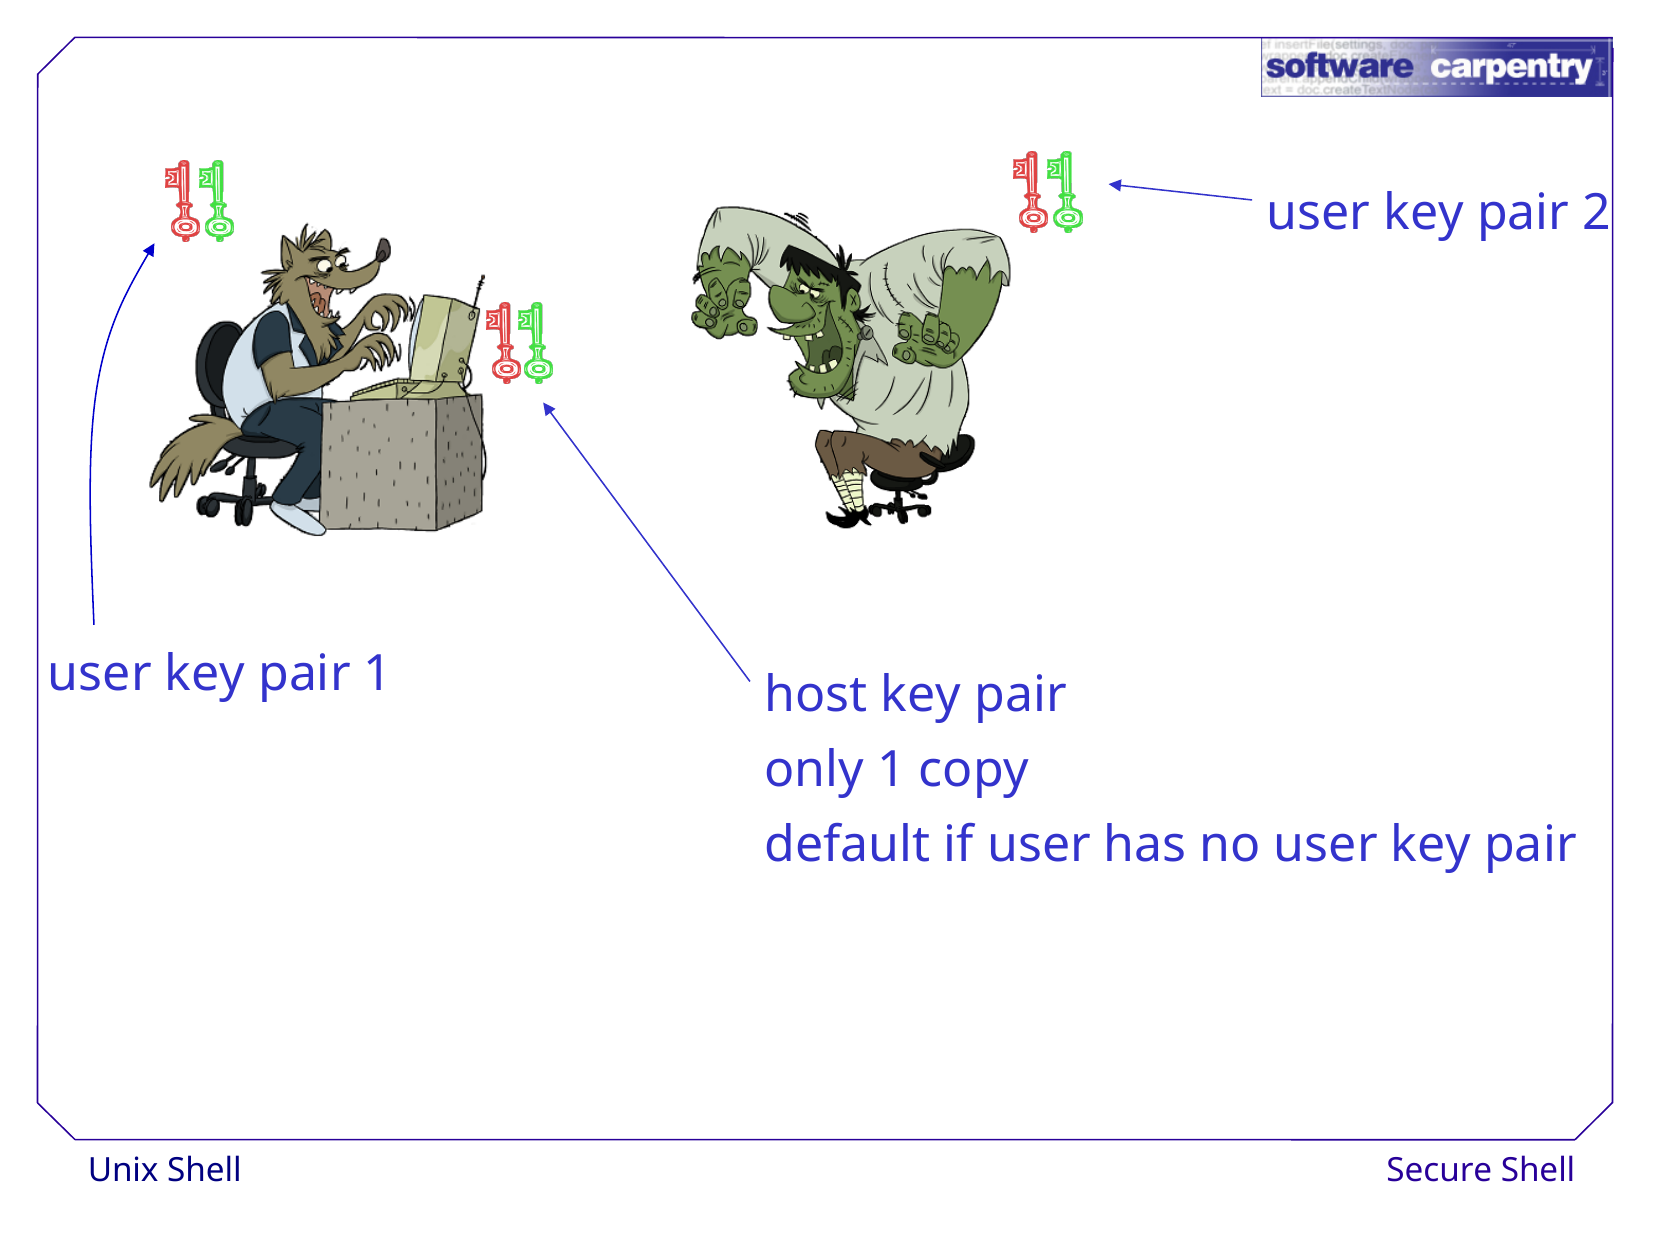

user key pair 2
user key pair 1
host key pair
only 1 copy
default if user has no user key pair